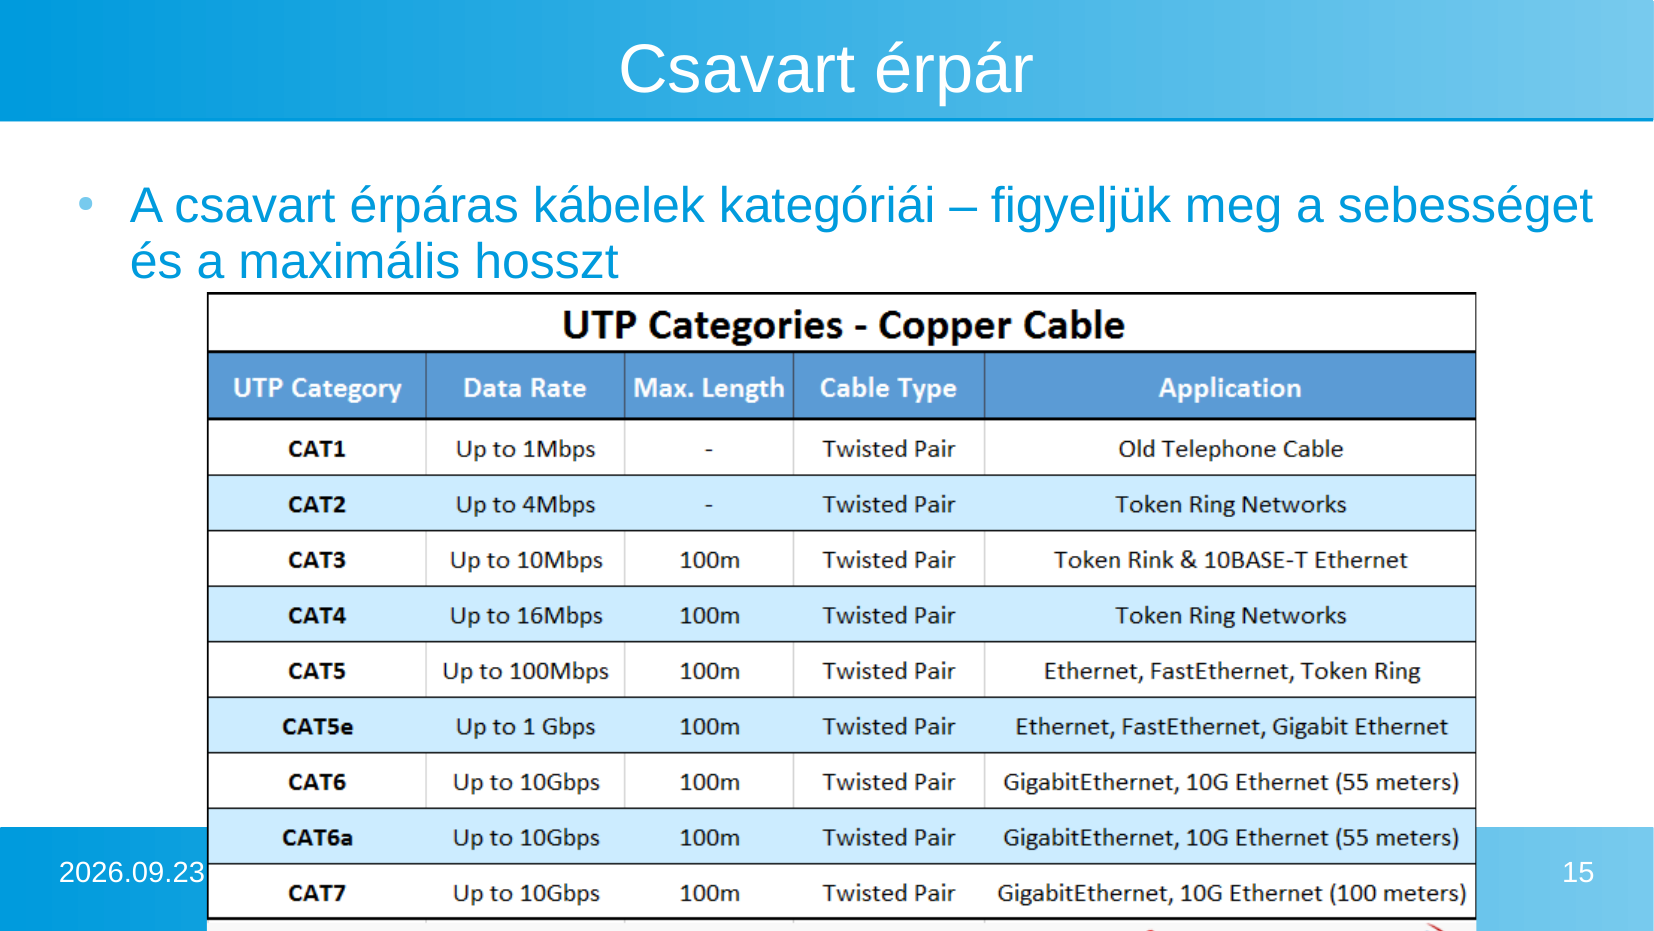

# Csavart érpár
A csavart érpáras kábelek kategóriái – figyeljük meg a sebességet és a maximális hosszt
15